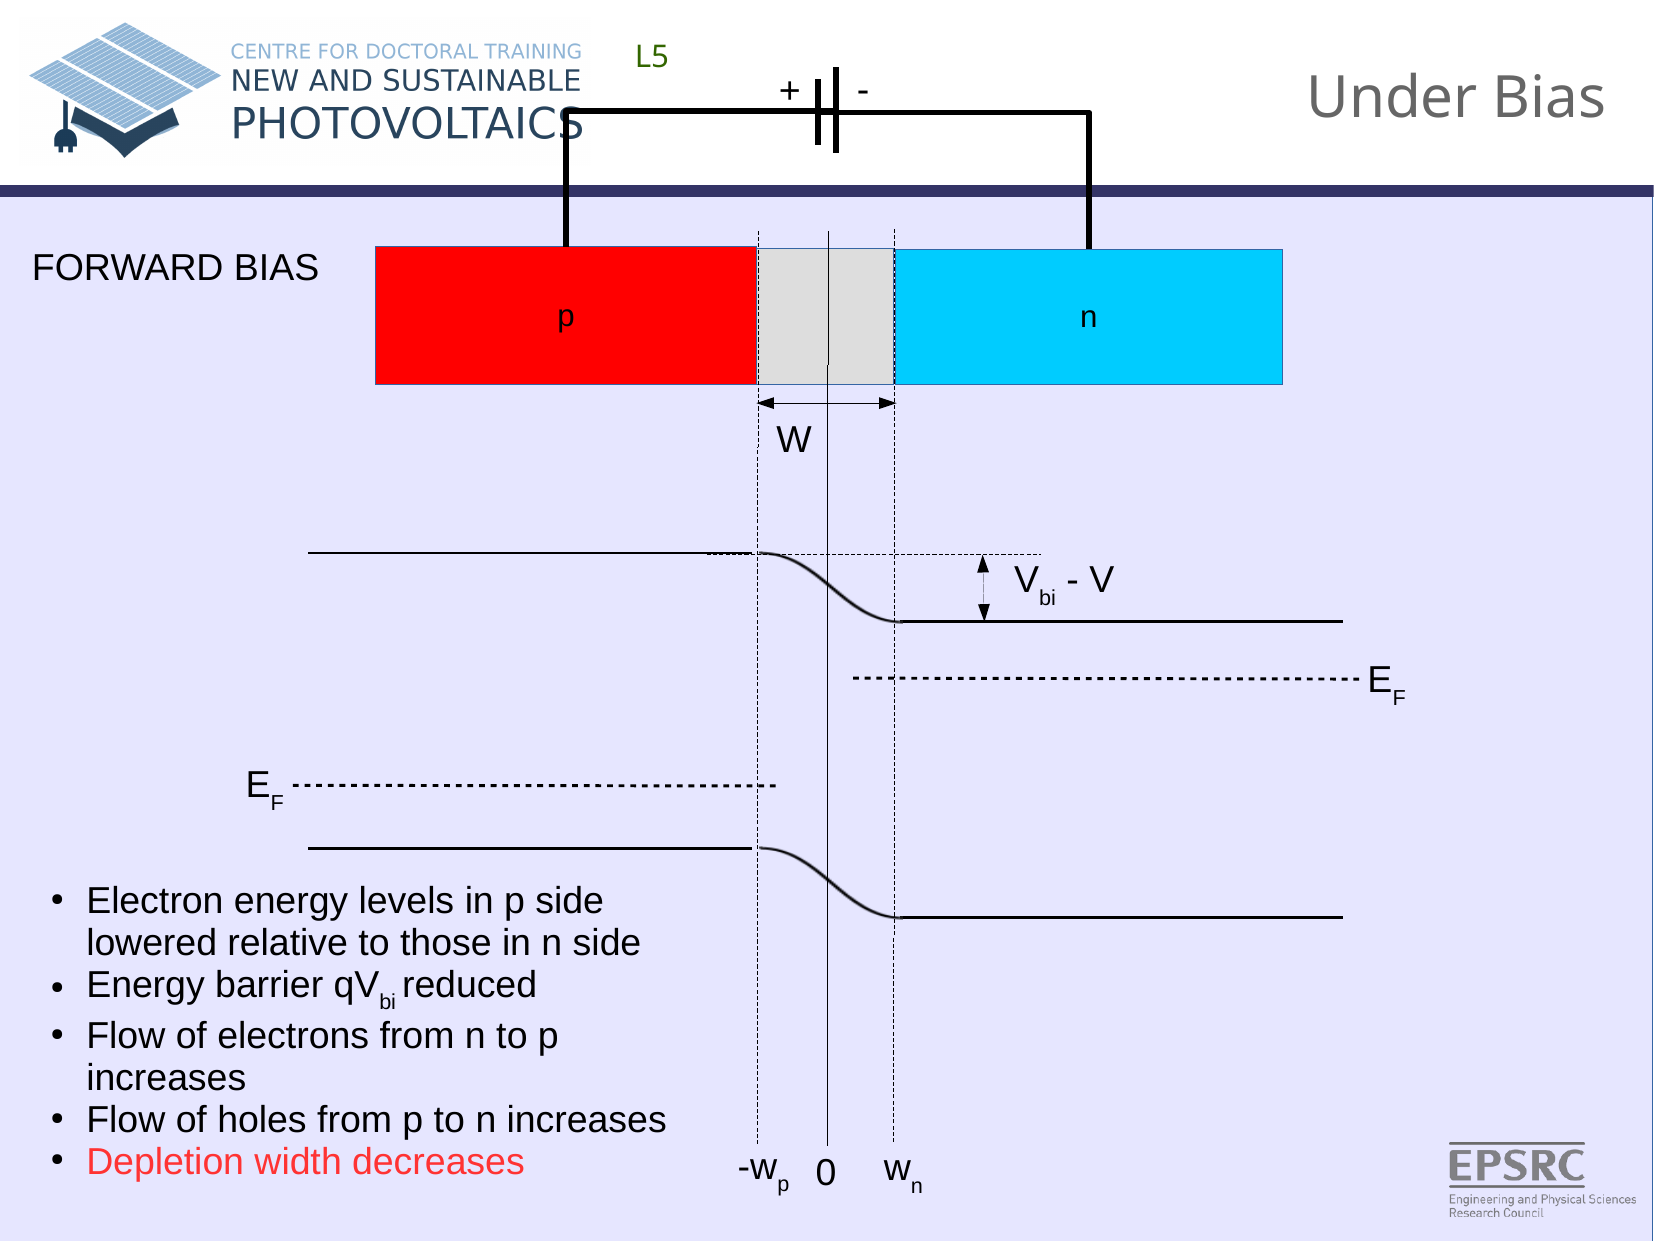

L5
Under Bias
-
+
FORWARD BIAS
p
n
W
Vbi - V
EF
EF
Electron energy levels in p side lowered relative to those in n side
Energy barrier qVbi reduced
Flow of electrons from n to p increases
Flow of holes from p to n increases
Depletion width decreases
-wp
wn
 0